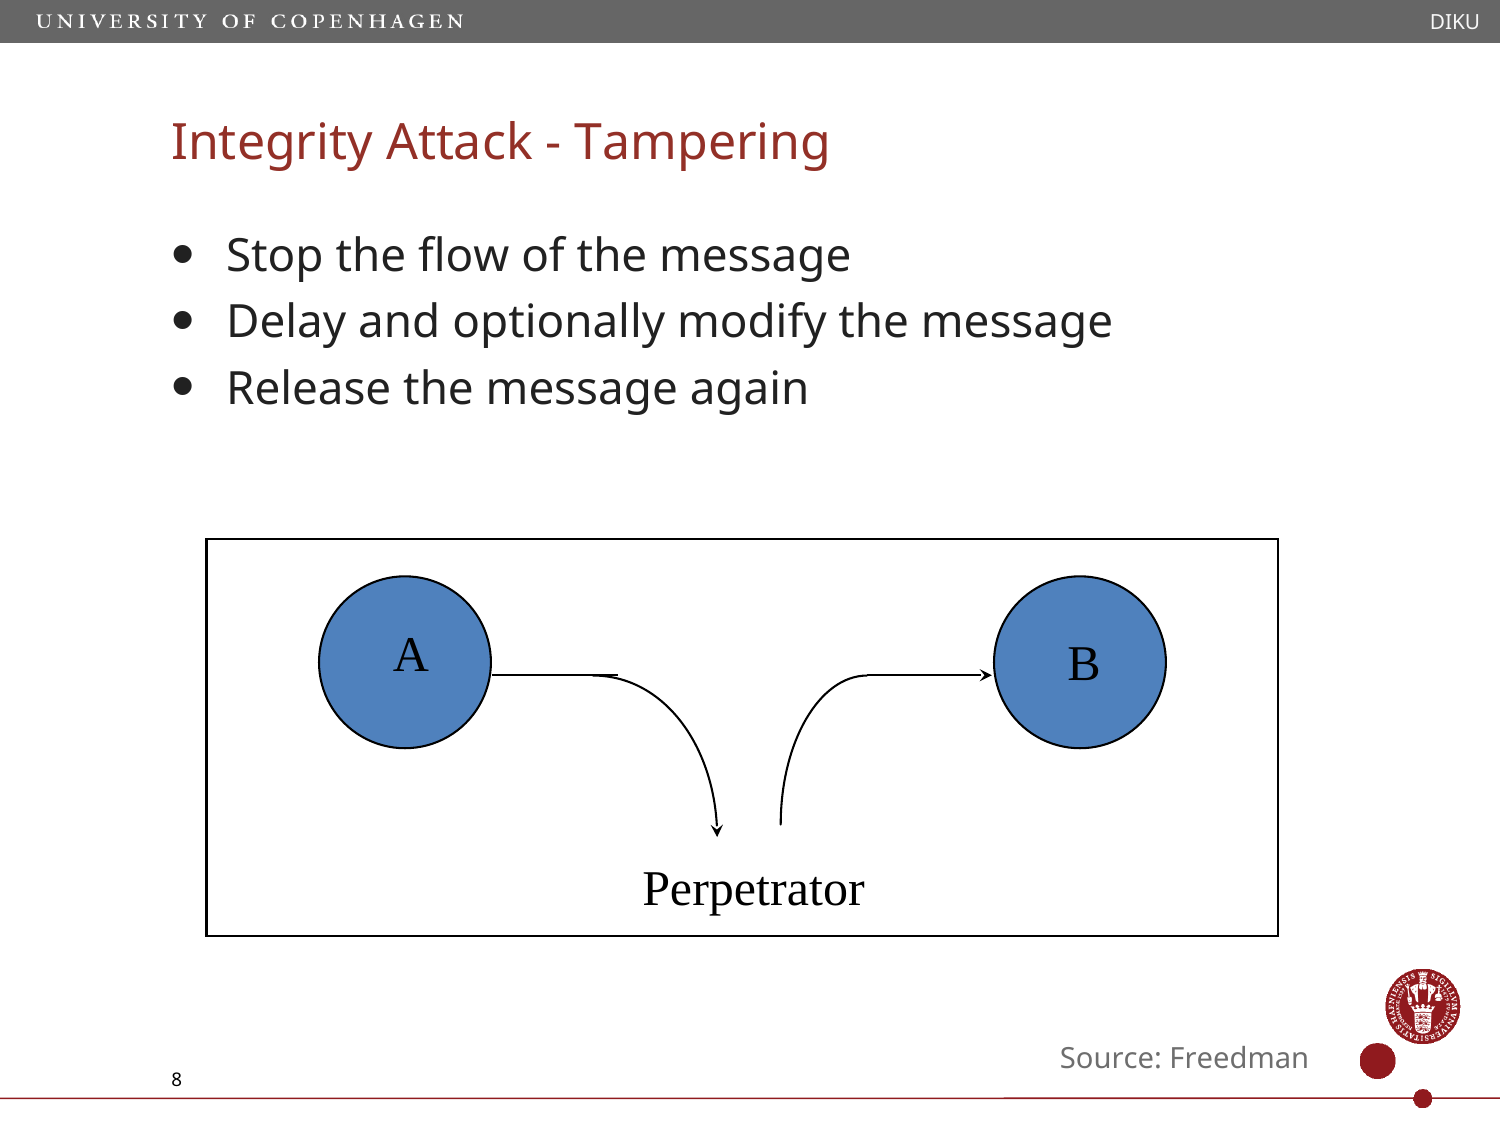

DIKU
Integrity Attack - Tampering
Stop the flow of the message
Delay and optionally modify the message
Release the message again
A
B
Perpetrator
Source: Freedman